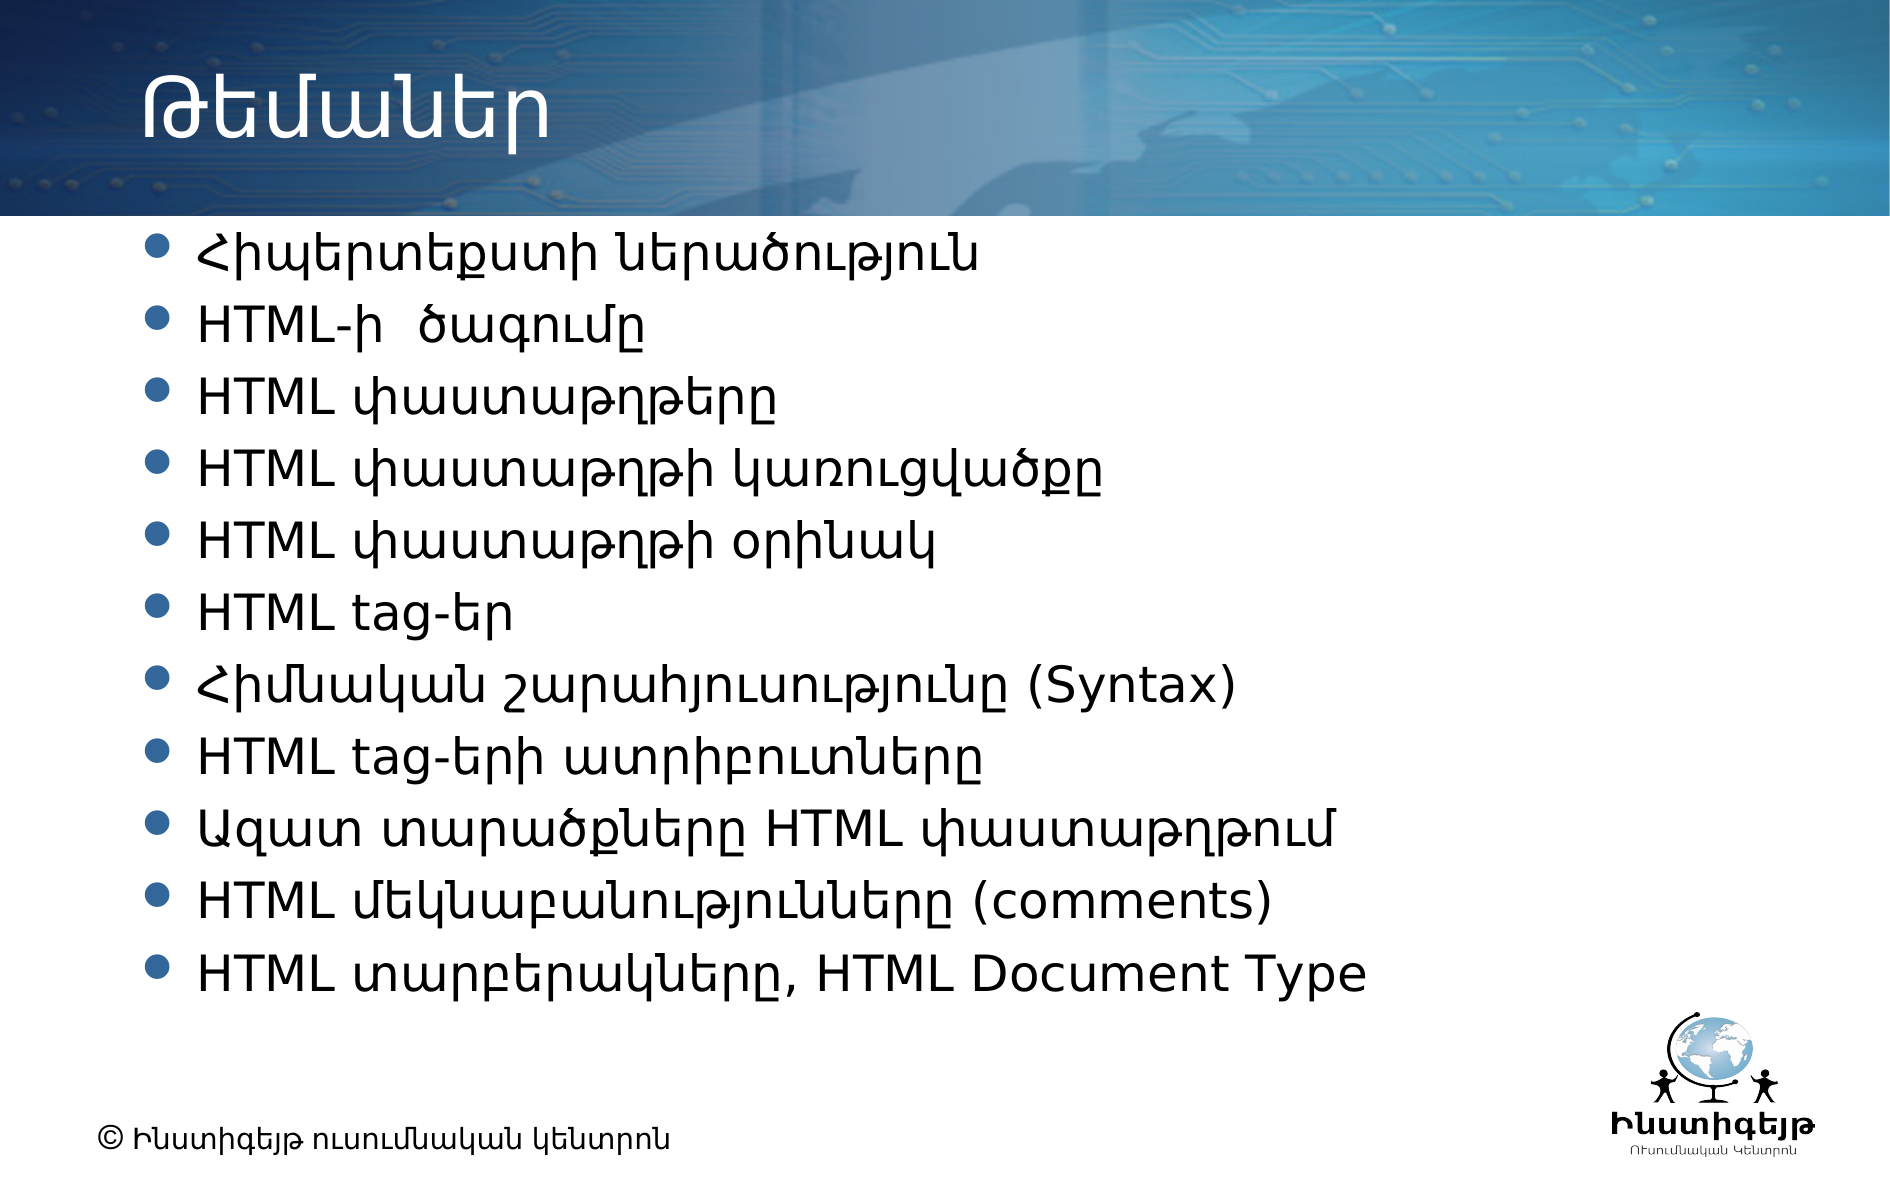

Թեմաներ
Հիպերտեքստի ներածություն
HTML-ի ծագումը
HTML փաստաթղթերը
HTML փաստաթղթի կառուցվածքը
HTML փաստաթղթի օրինակ
HTML tag-եր
Հիմնական շարահյուսությունը (Syntax)
HTML tag-երի ատրիբուտները
Ազատ տարածքները HTML փաստաթղթում
HTML մեկնաբանությունները (comments)
HTML տարբերակները, HTML Document Type